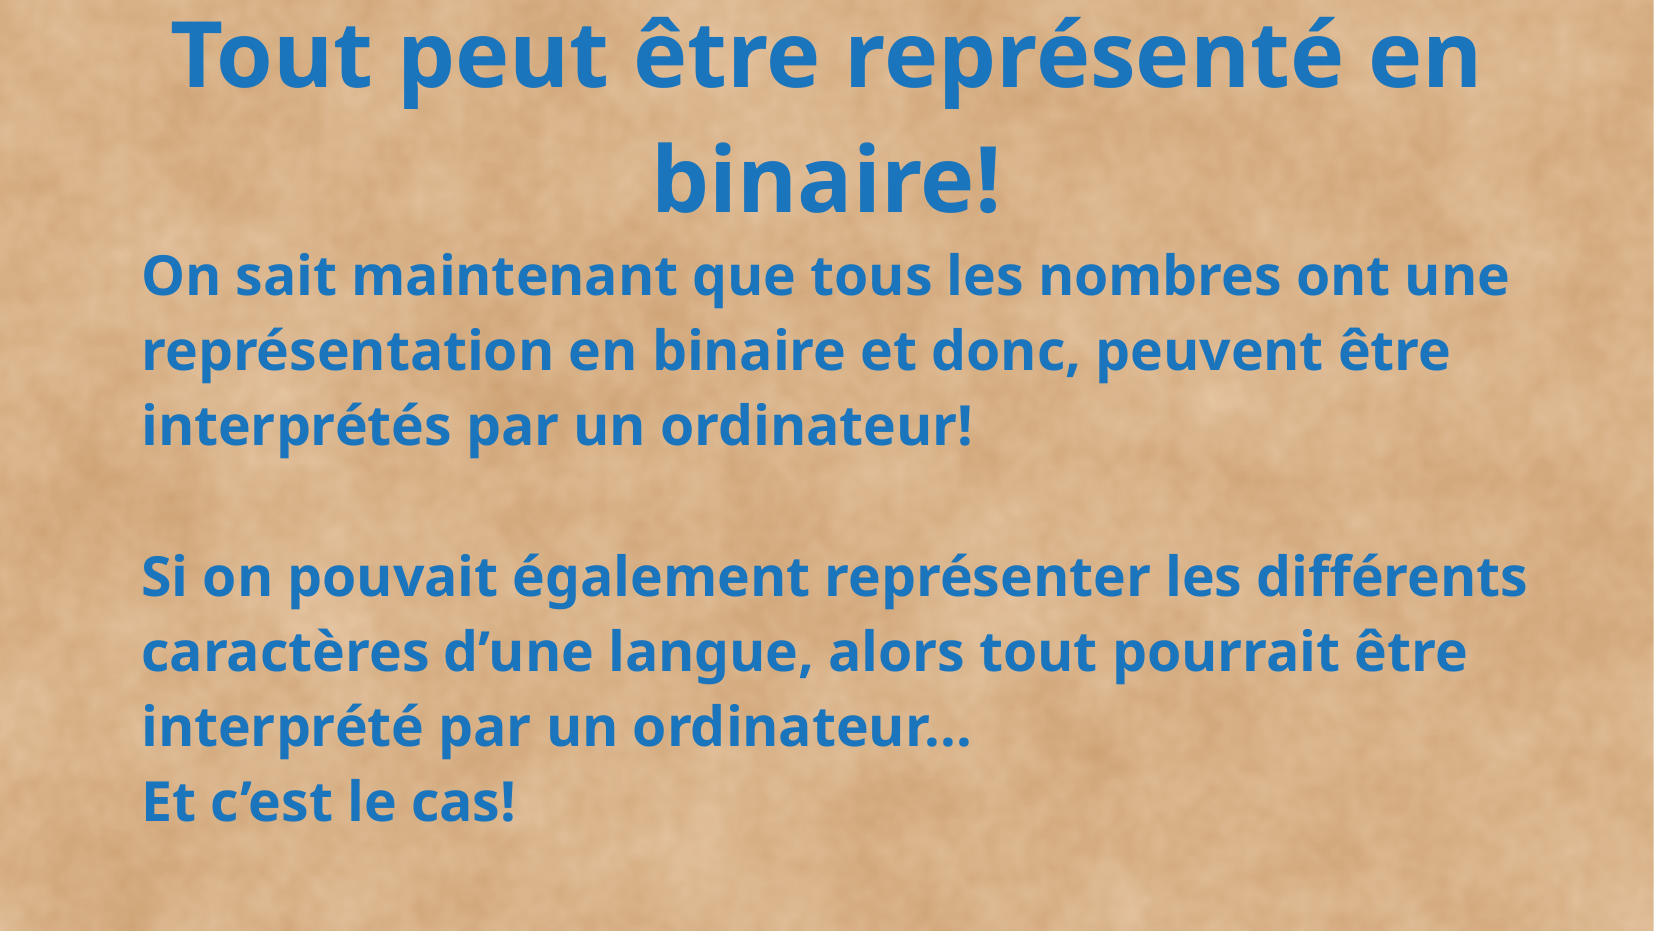

# Tout peut être représenté en binaire!
On sait maintenant que tous les nombres ont une représentation en binaire et donc, peuvent être interprétés par un ordinateur!
Si on pouvait également représenter les différents caractères d’une langue, alors tout pourrait être interprété par un ordinateur...
Et c’est le cas!